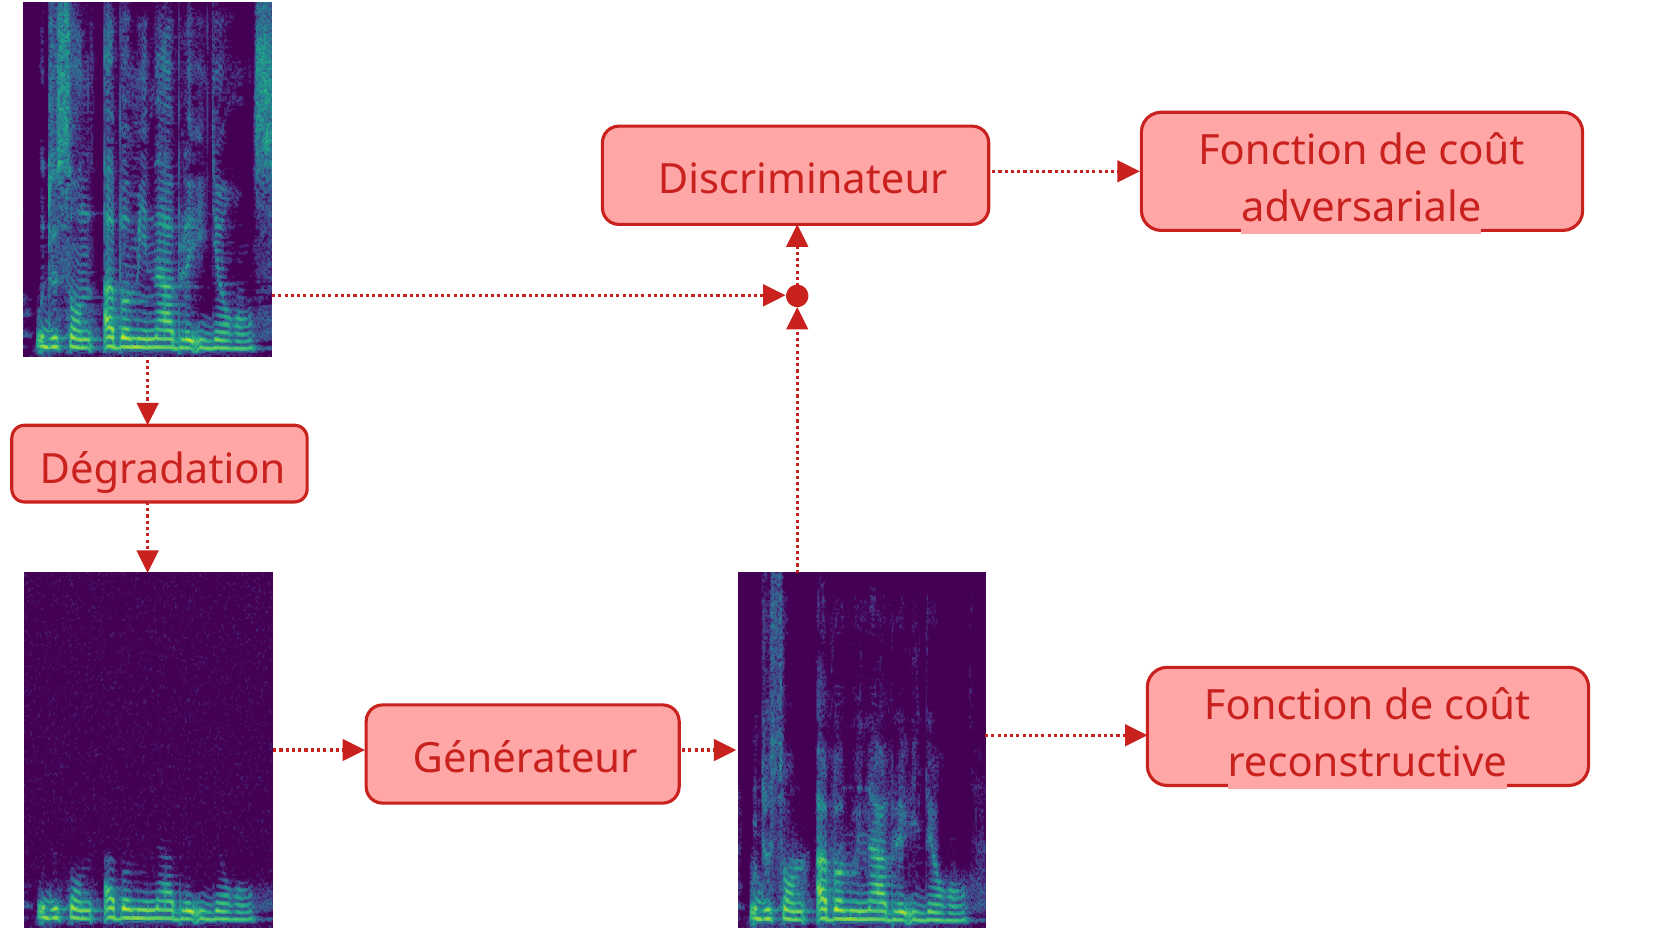

Fonction de coût adversariale
Discriminateur
Dégradation
Fonction de coût reconstructive
Générateur